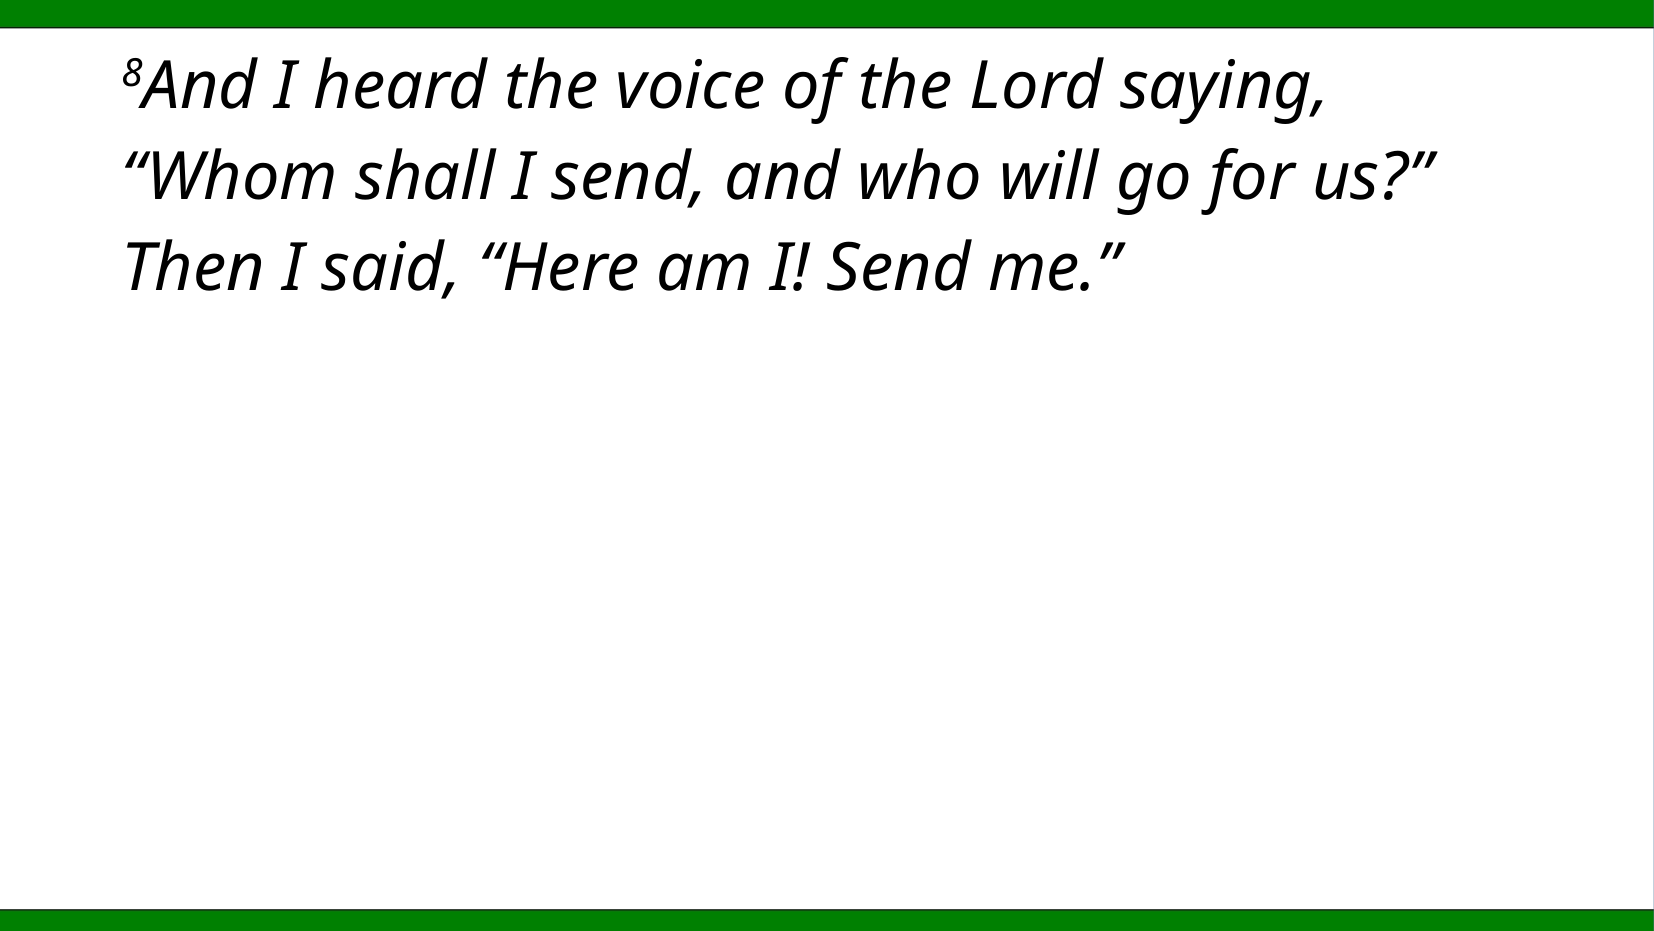

8And I heard the voice of the Lord saying, “Whom shall I send, and who will go for us?” Then I said, “Here am I! Send me.”